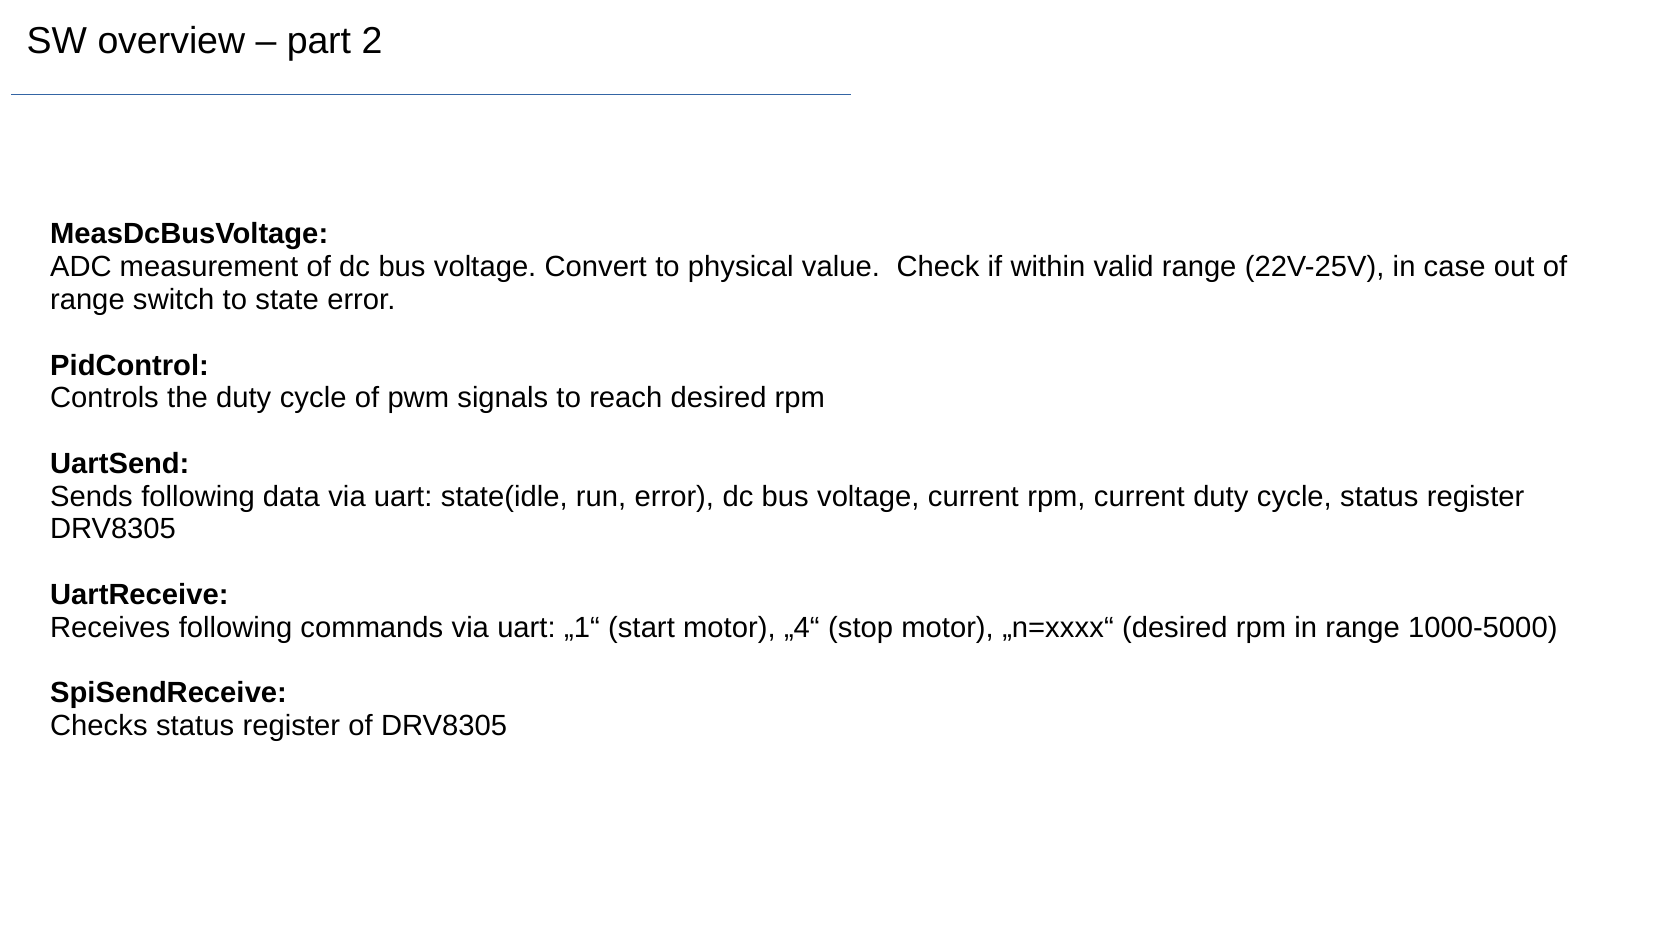

SW overview – part 2
MeasDcBusVoltage:
ADC measurement of dc bus voltage. Convert to physical value. Check if within valid range (22V-25V), in case out of range switch to state error.
PidControl:
Controls the duty cycle of pwm signals to reach desired rpm
UartSend:
Sends following data via uart: state(idle, run, error), dc bus voltage, current rpm, current duty cycle, status register DRV8305
UartReceive:
Receives following commands via uart: „1“ (start motor), „4“ (stop motor), „n=xxxx“ (desired rpm in range 1000-5000)
SpiSendReceive:
Checks status register of DRV8305